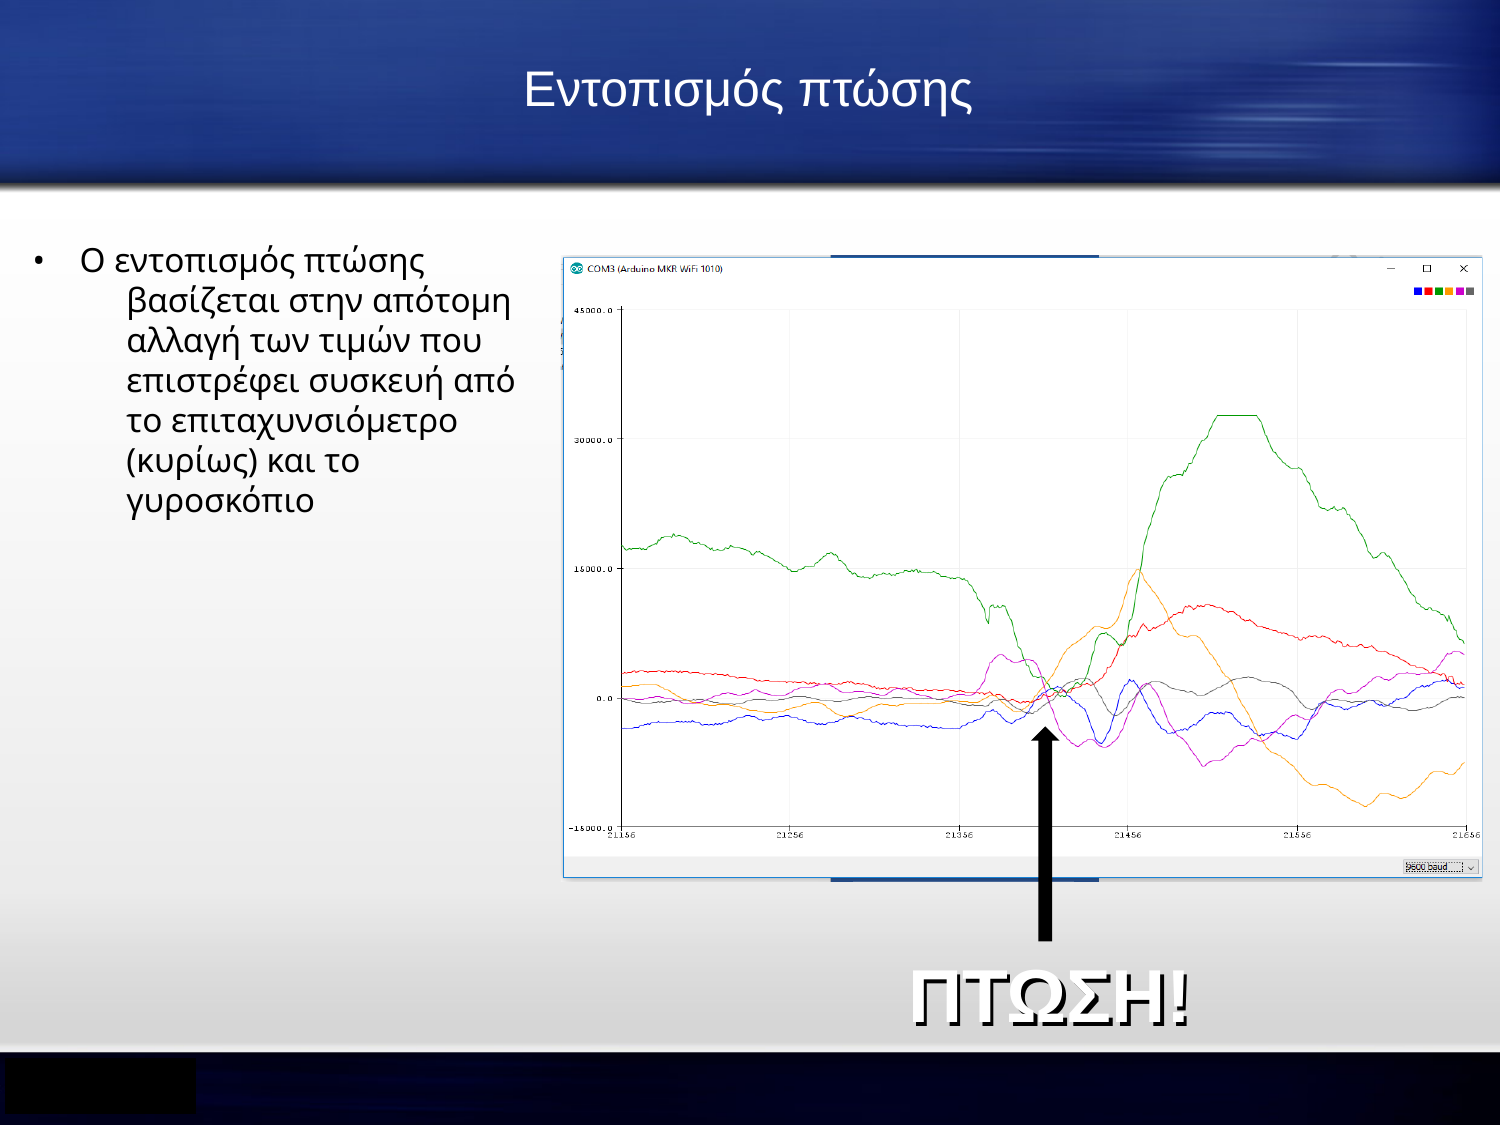

# Εντοπισμός πτώσης
Ο εντοπισμός πτώσης βασίζεται στην απότομη αλλαγή των τιμών που επιστρέφει συσκευή από το επιταχυνσιόμετρο (κυρίως) και το γυροσκόπιο
ΠΤΩΣΗ!